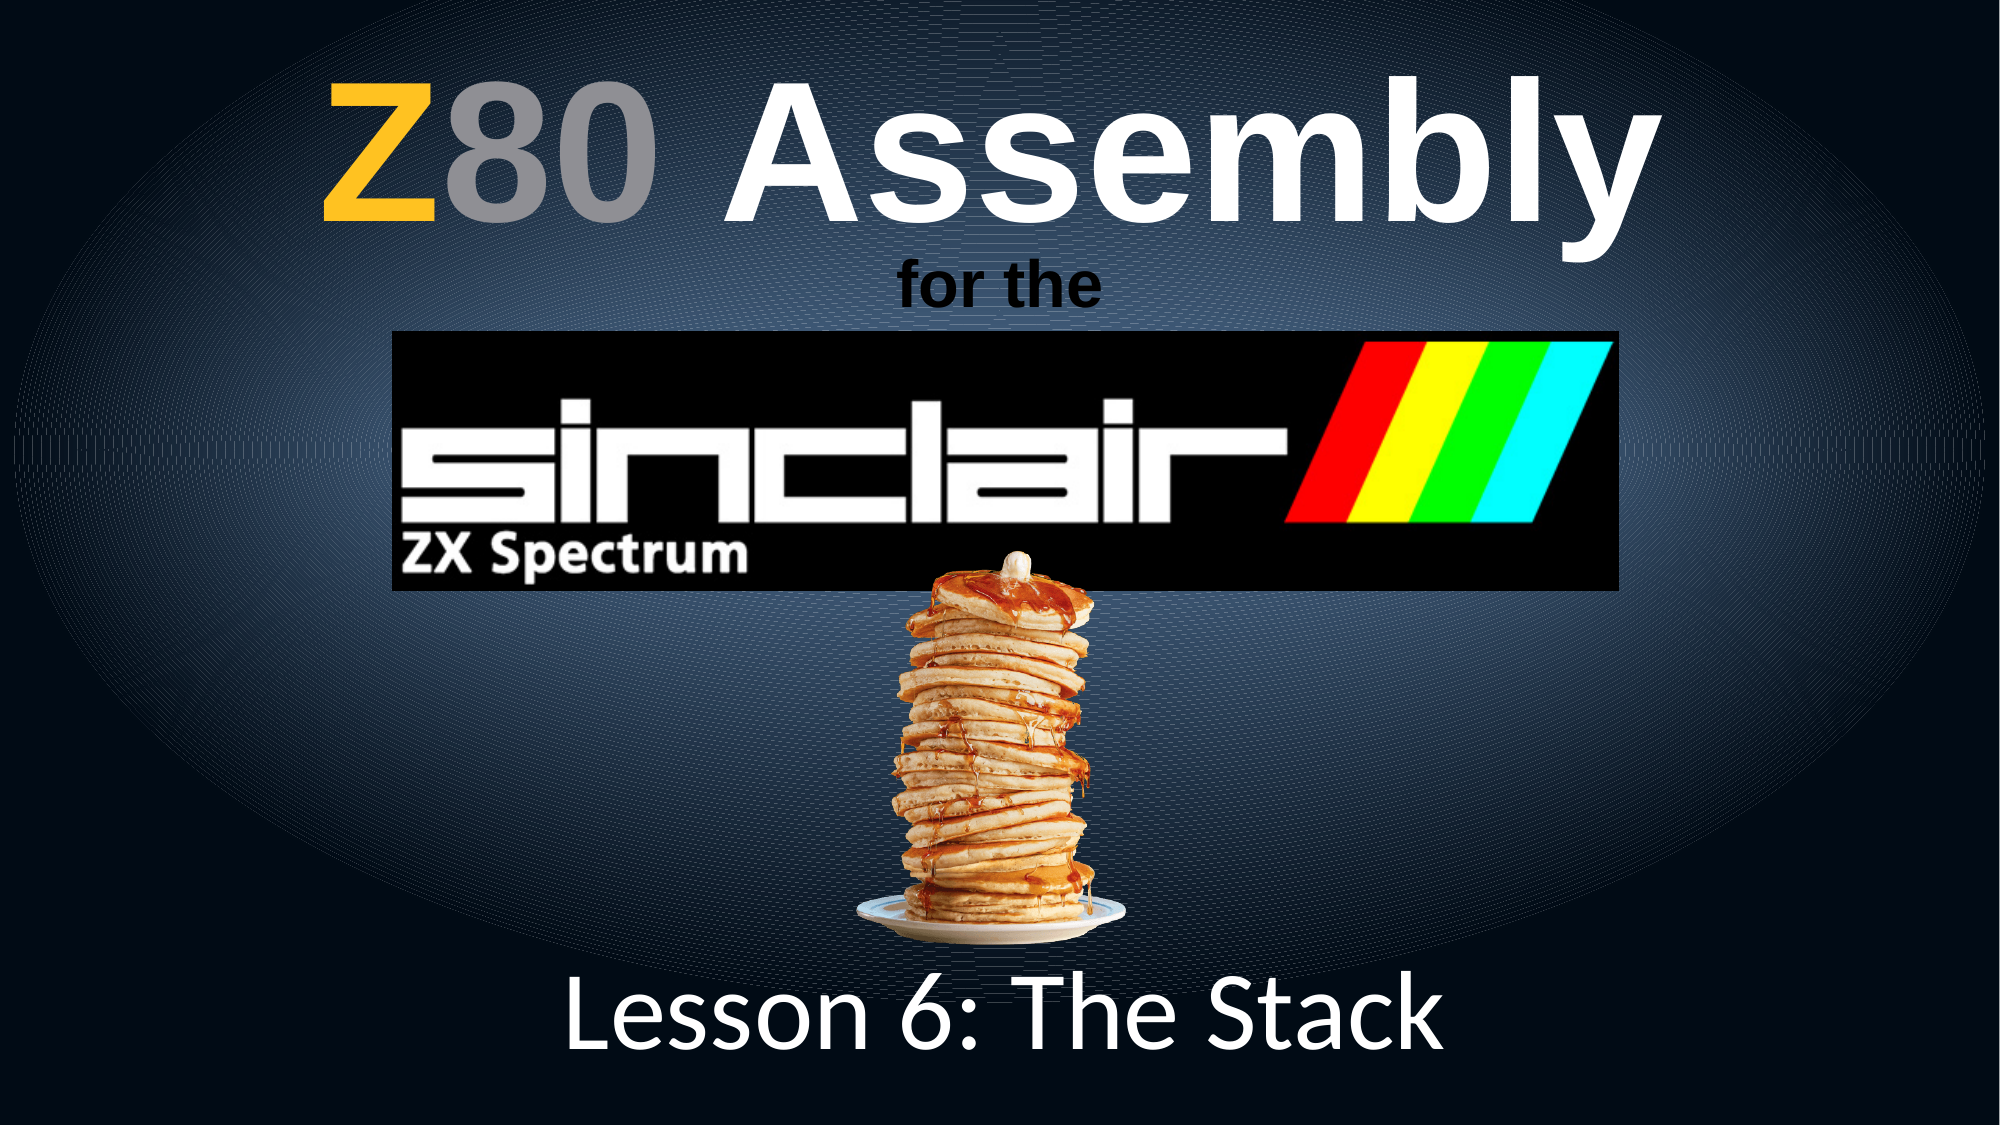

Z80 Assembly
for the
# Lesson 6: The Stack